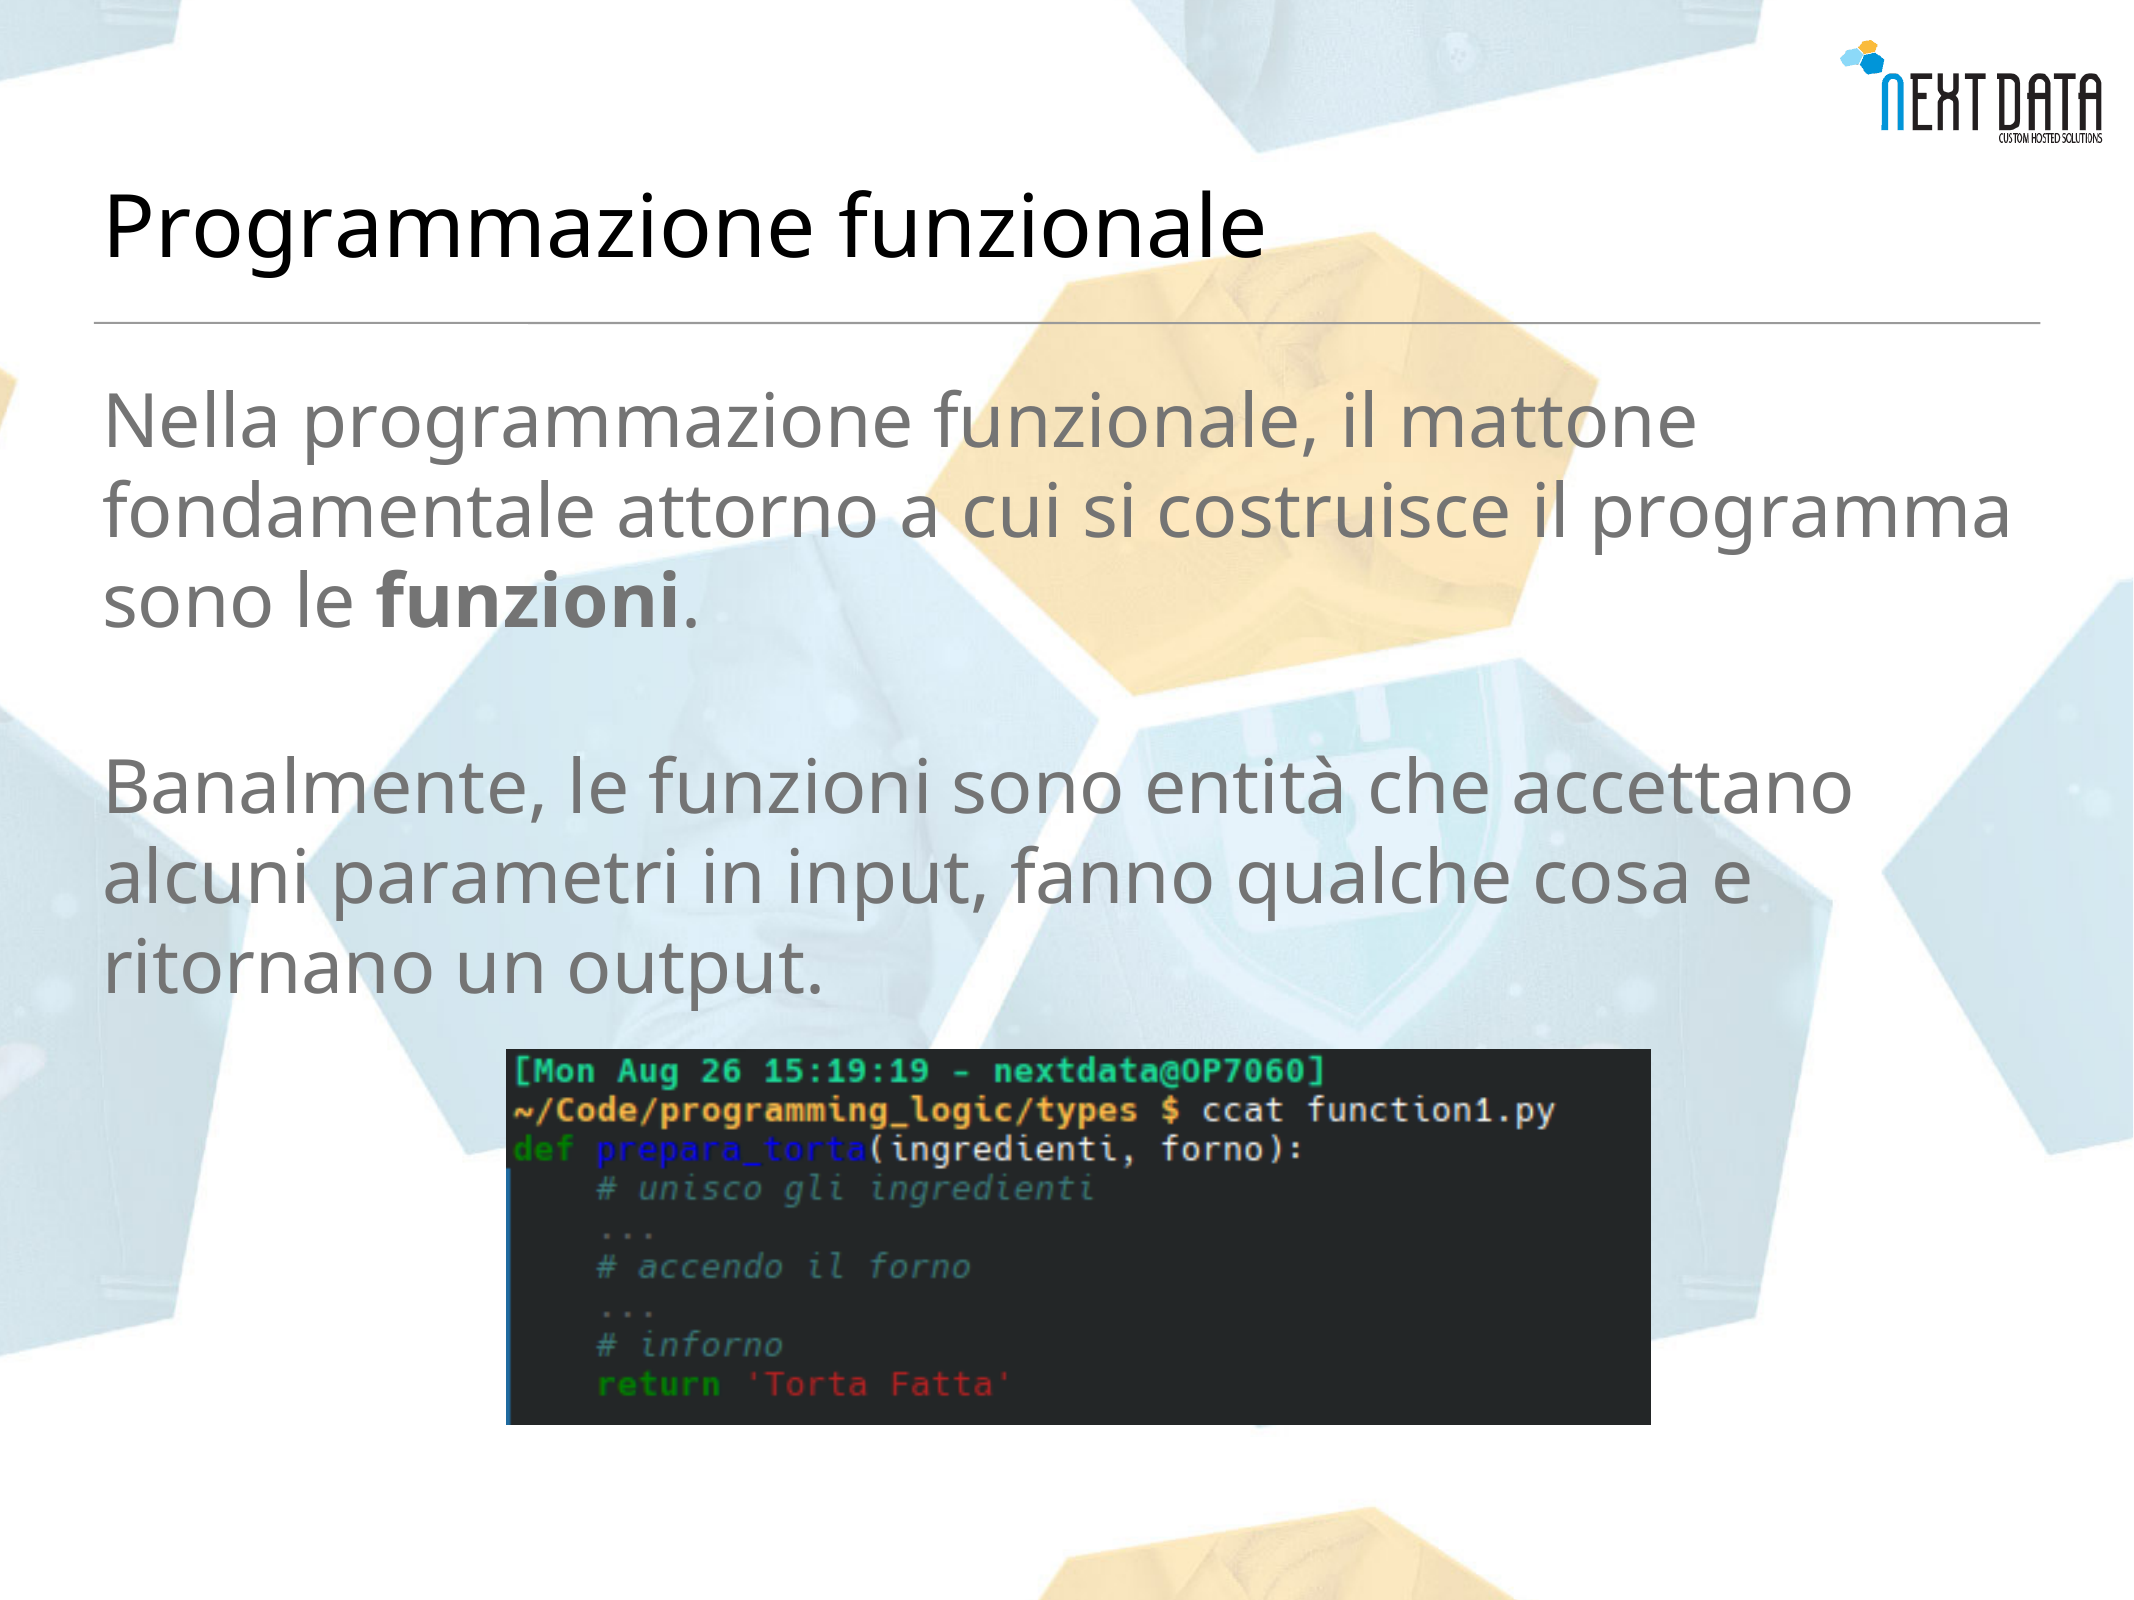

Programmazione funzionale
Nella programmazione funzionale, il mattone fondamentale attorno a cui si costruisce il programma sono le funzioni.
Banalmente, le funzioni sono entità che accettano alcuni parametri in input, fanno qualche cosa e ritornano un output.